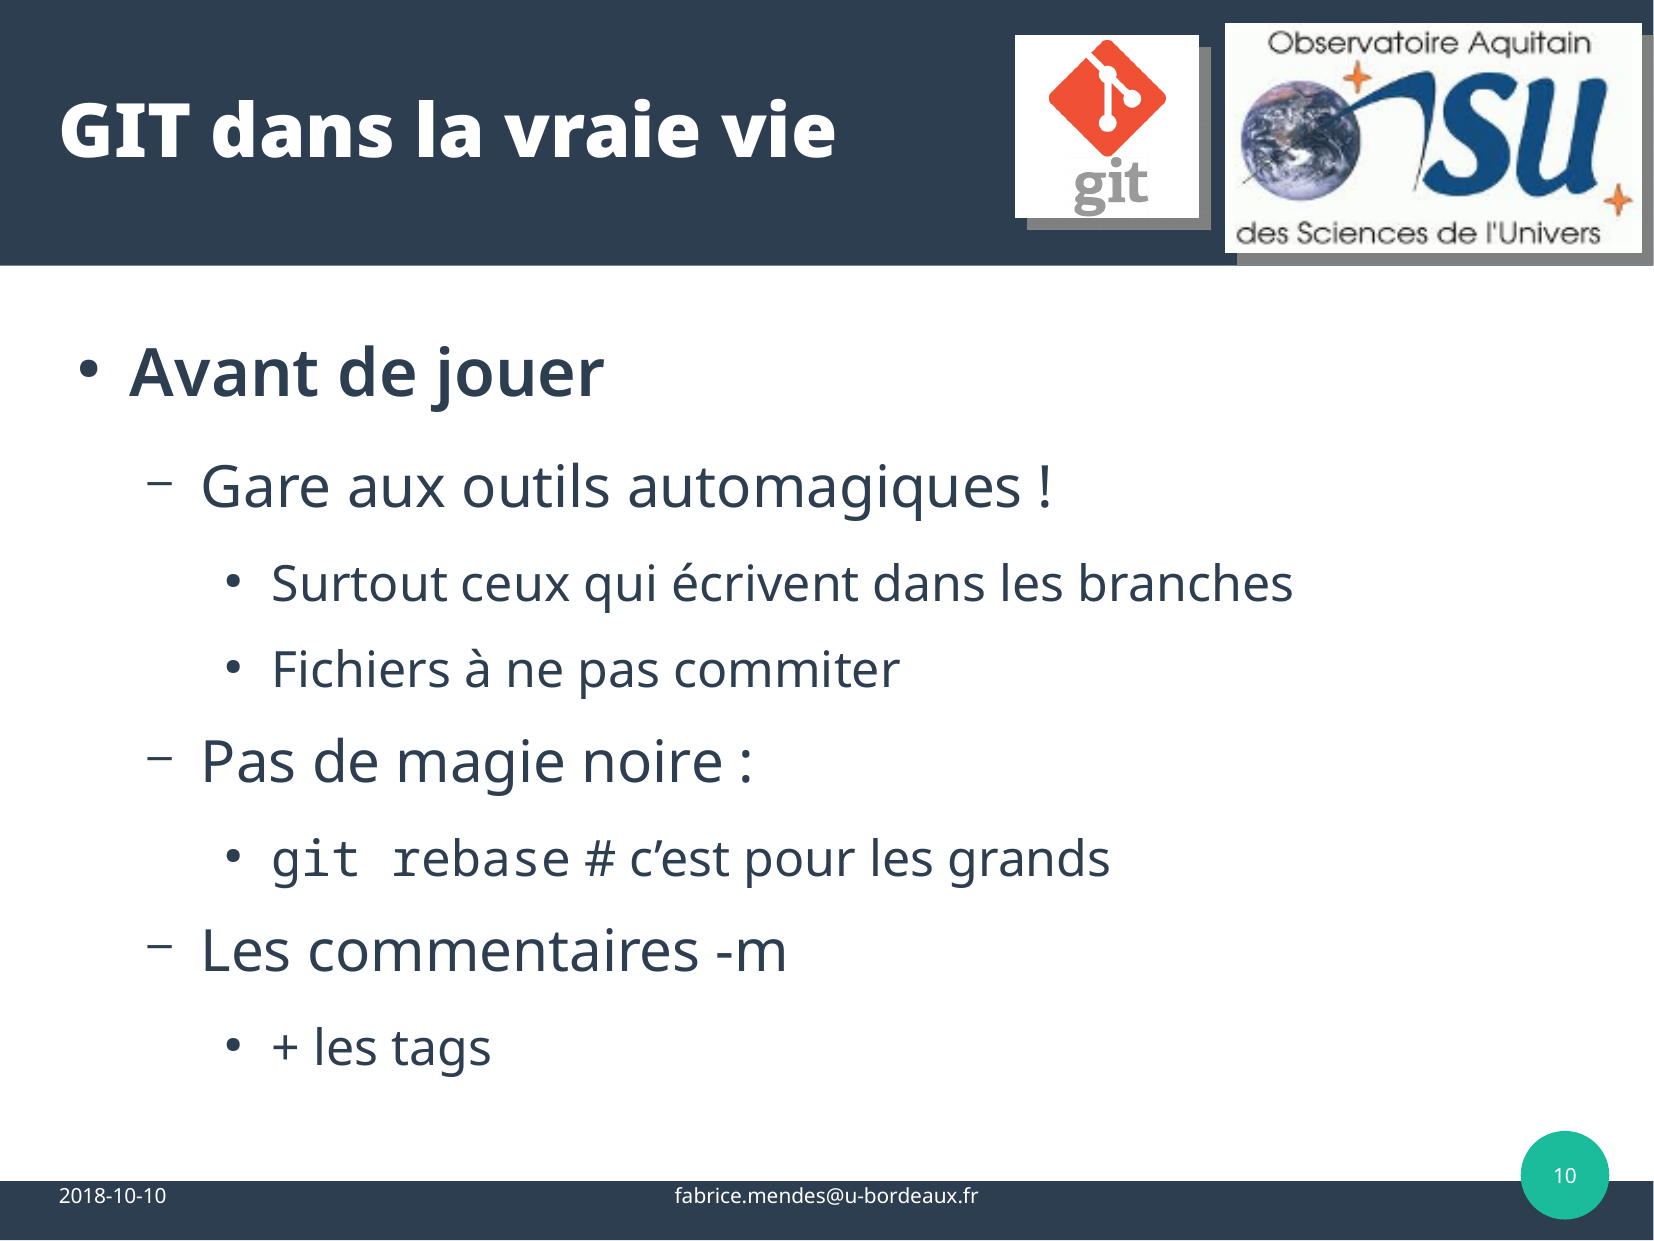

# GIT dans la vraie vie
Avant de jouer
Gare aux outils automagiques !
Surtout ceux qui écrivent dans les branches
Fichiers à ne pas commiter
Pas de magie noire :
git rebase # c’est pour les grands
Les commentaires -m
+ les tags
10
2018-10-10
fabrice.mendes@u-bordeaux.fr